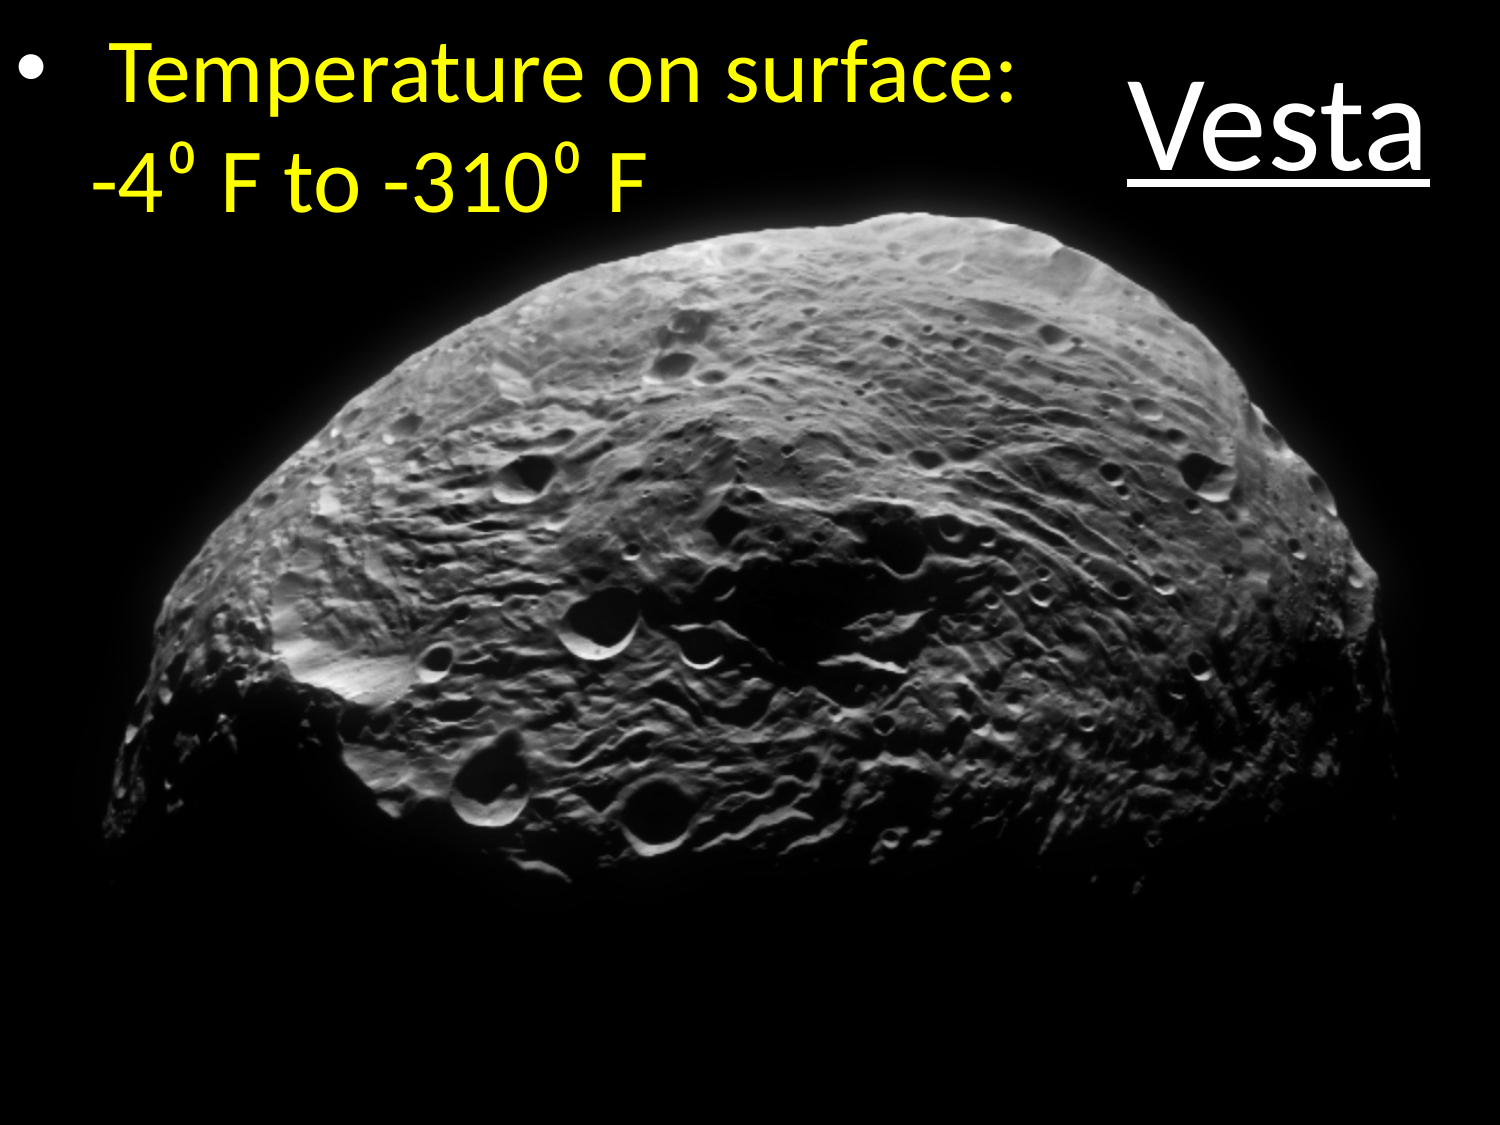

Temperature on surface:
	-4⁰ F to -310⁰ F
Vesta